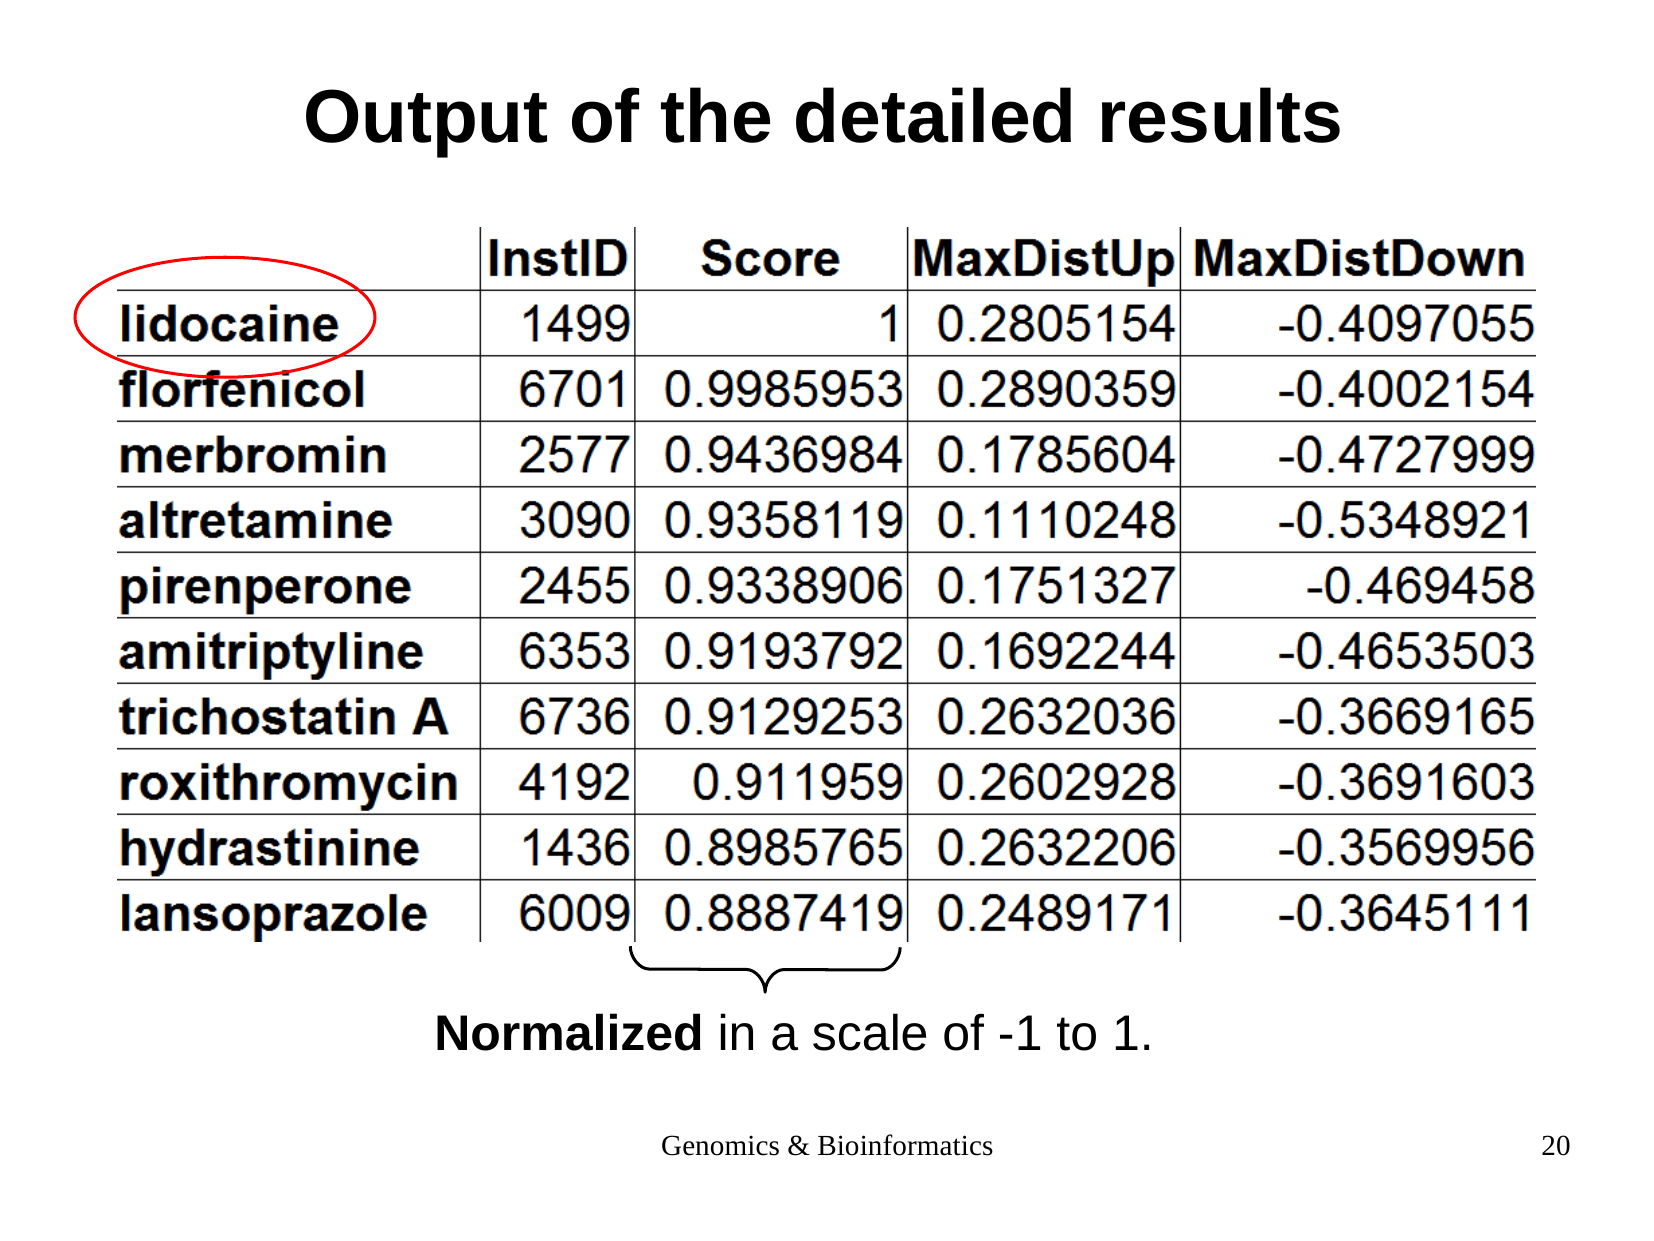

Output of the detailed results
Normalized in a scale of -1 to 1.
Genomics & Bioinformatics
20